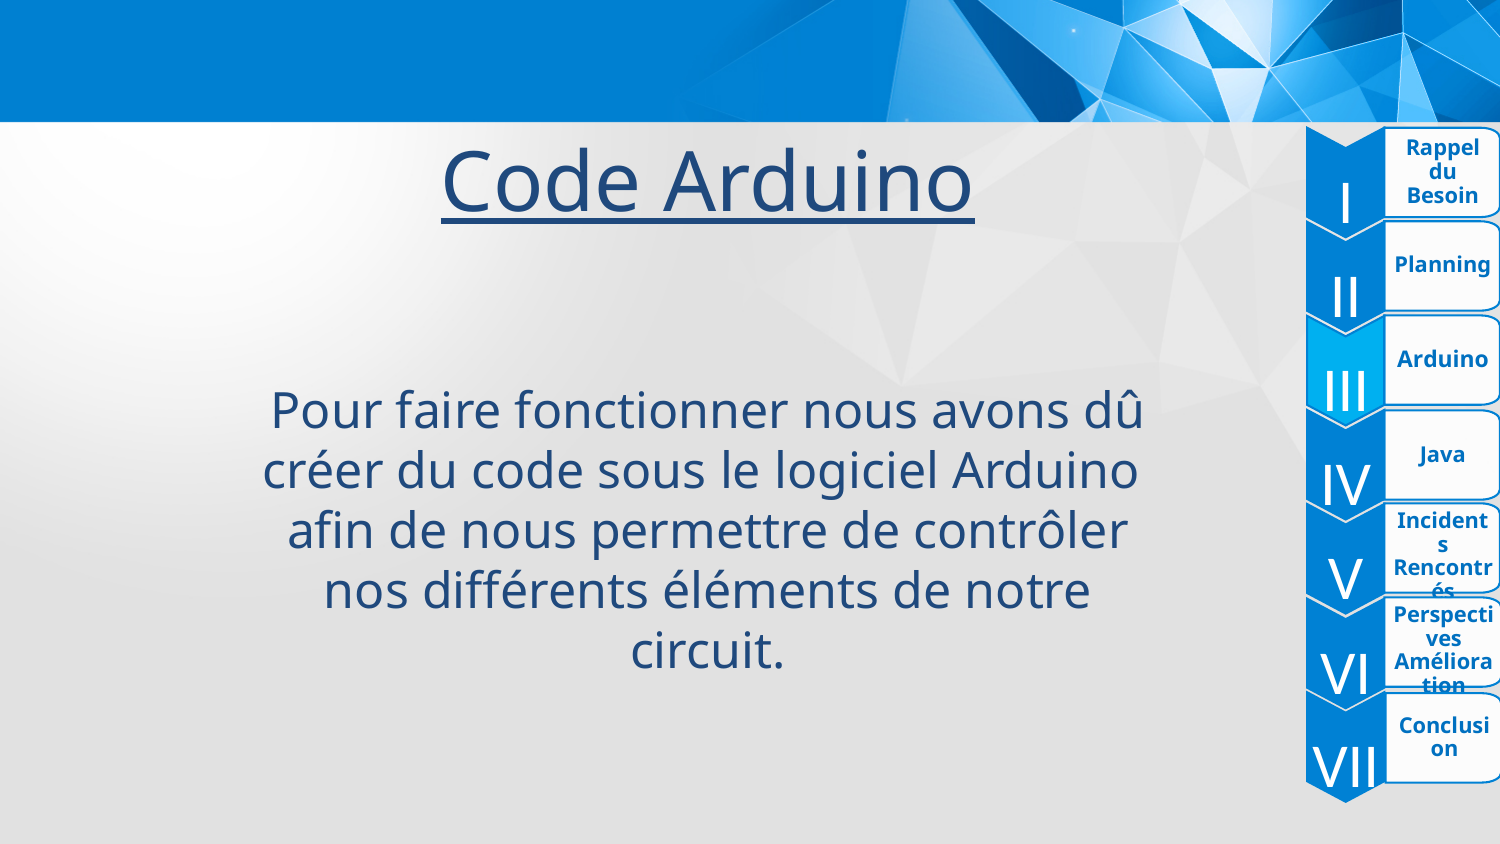

Code Arduino
I
Rappel du Besoin
Planning
II
Arduino
III
Pour faire fonctionner nous avons dû créer du code sous le logiciel Arduino afin de nous permettre de contrôler nos différents éléments de notre circuit.
IV
Java
Incidents Rencontrés
V
Perspectives Amélioration
VI
VII
Conclusion